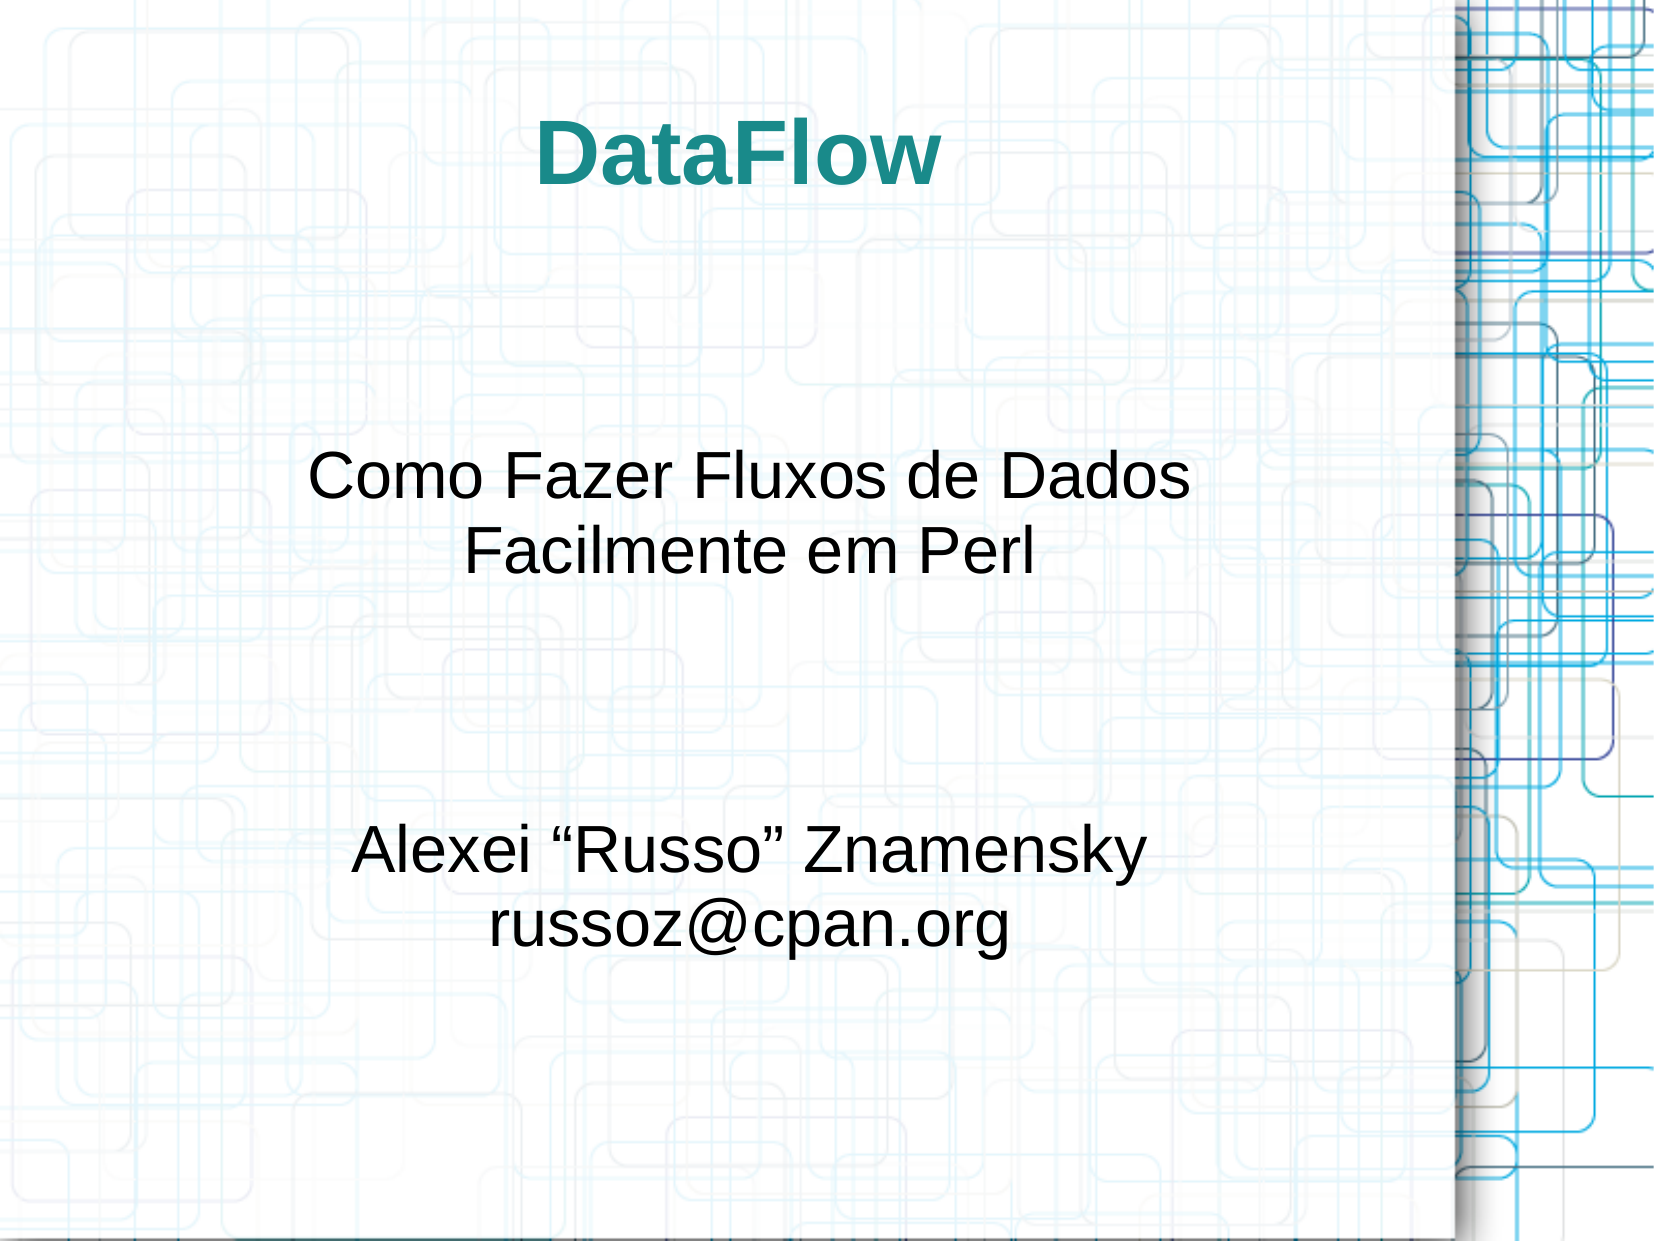

# DataFlow
Como Fazer Fluxos de Dados
Facilmente em Perl
Alexei “Russo” Znamensky
russoz@cpan.org